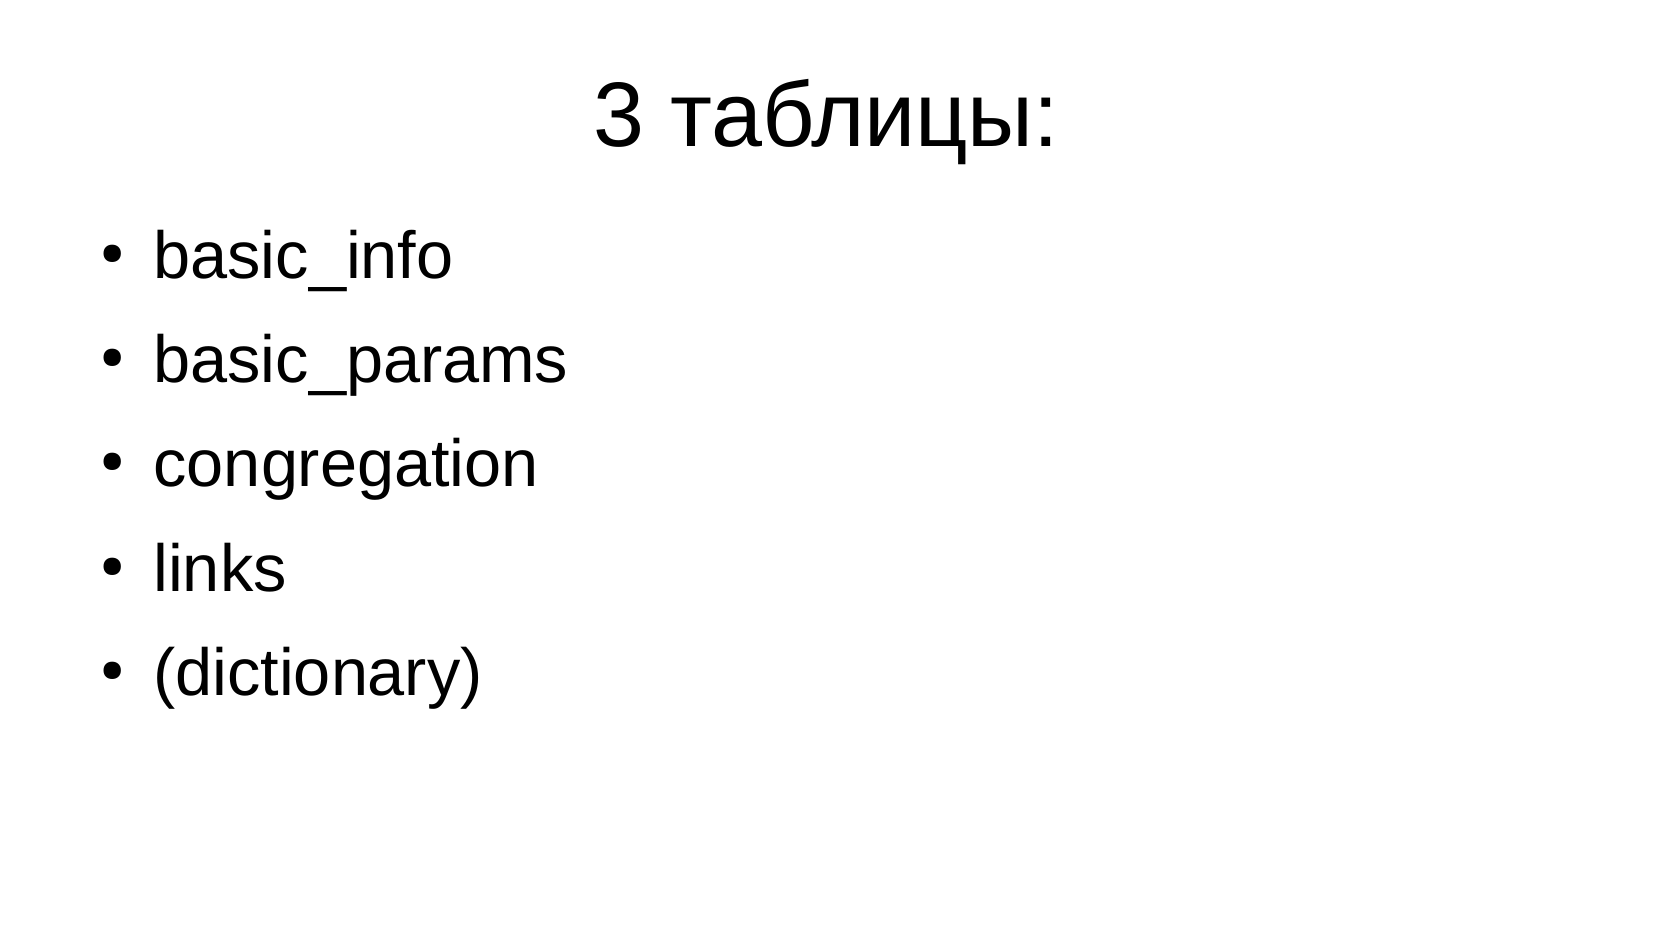

# 3 таблицы:
basic_info
basic_params
congregation
links
(dictionary)